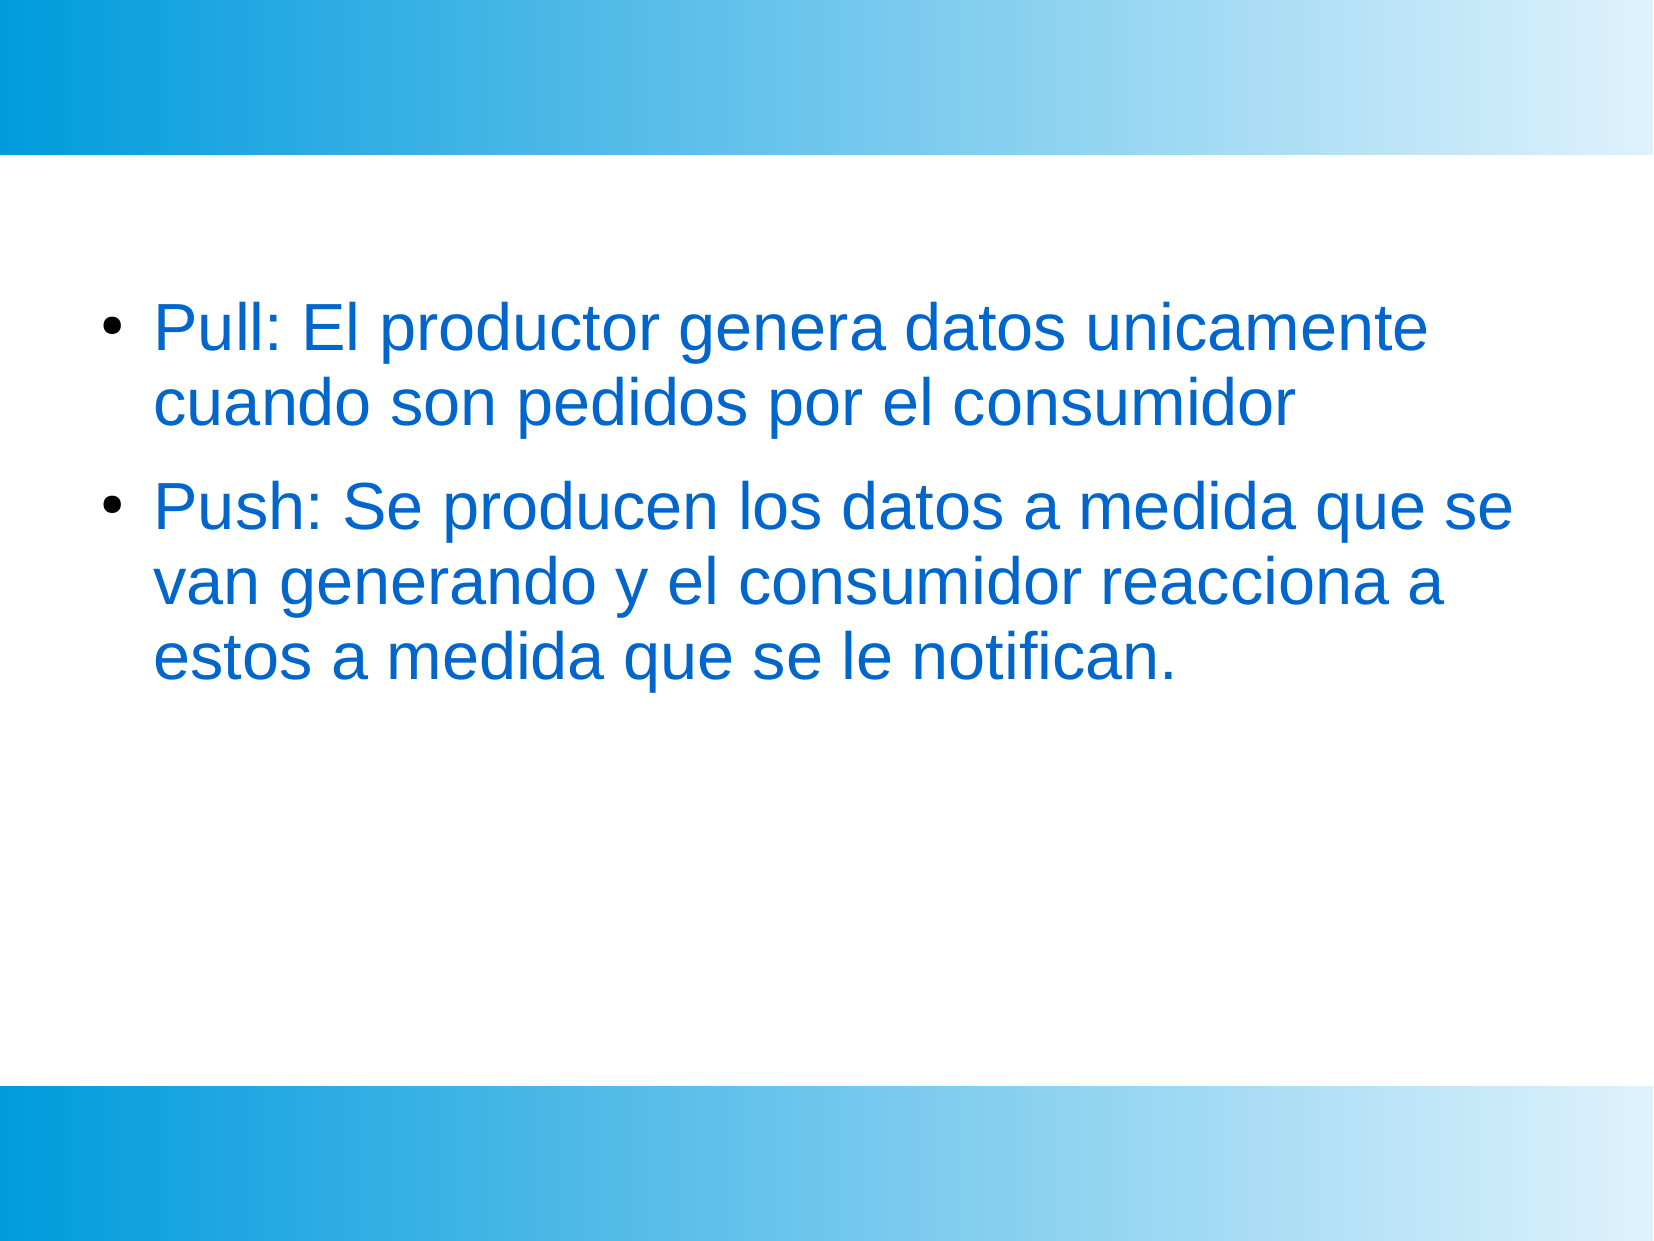

#
Pull: El productor genera datos unicamente cuando son pedidos por el consumidor
Push: Se producen los datos a medida que se van generando y el consumidor reacciona a estos a medida que se le notifican.